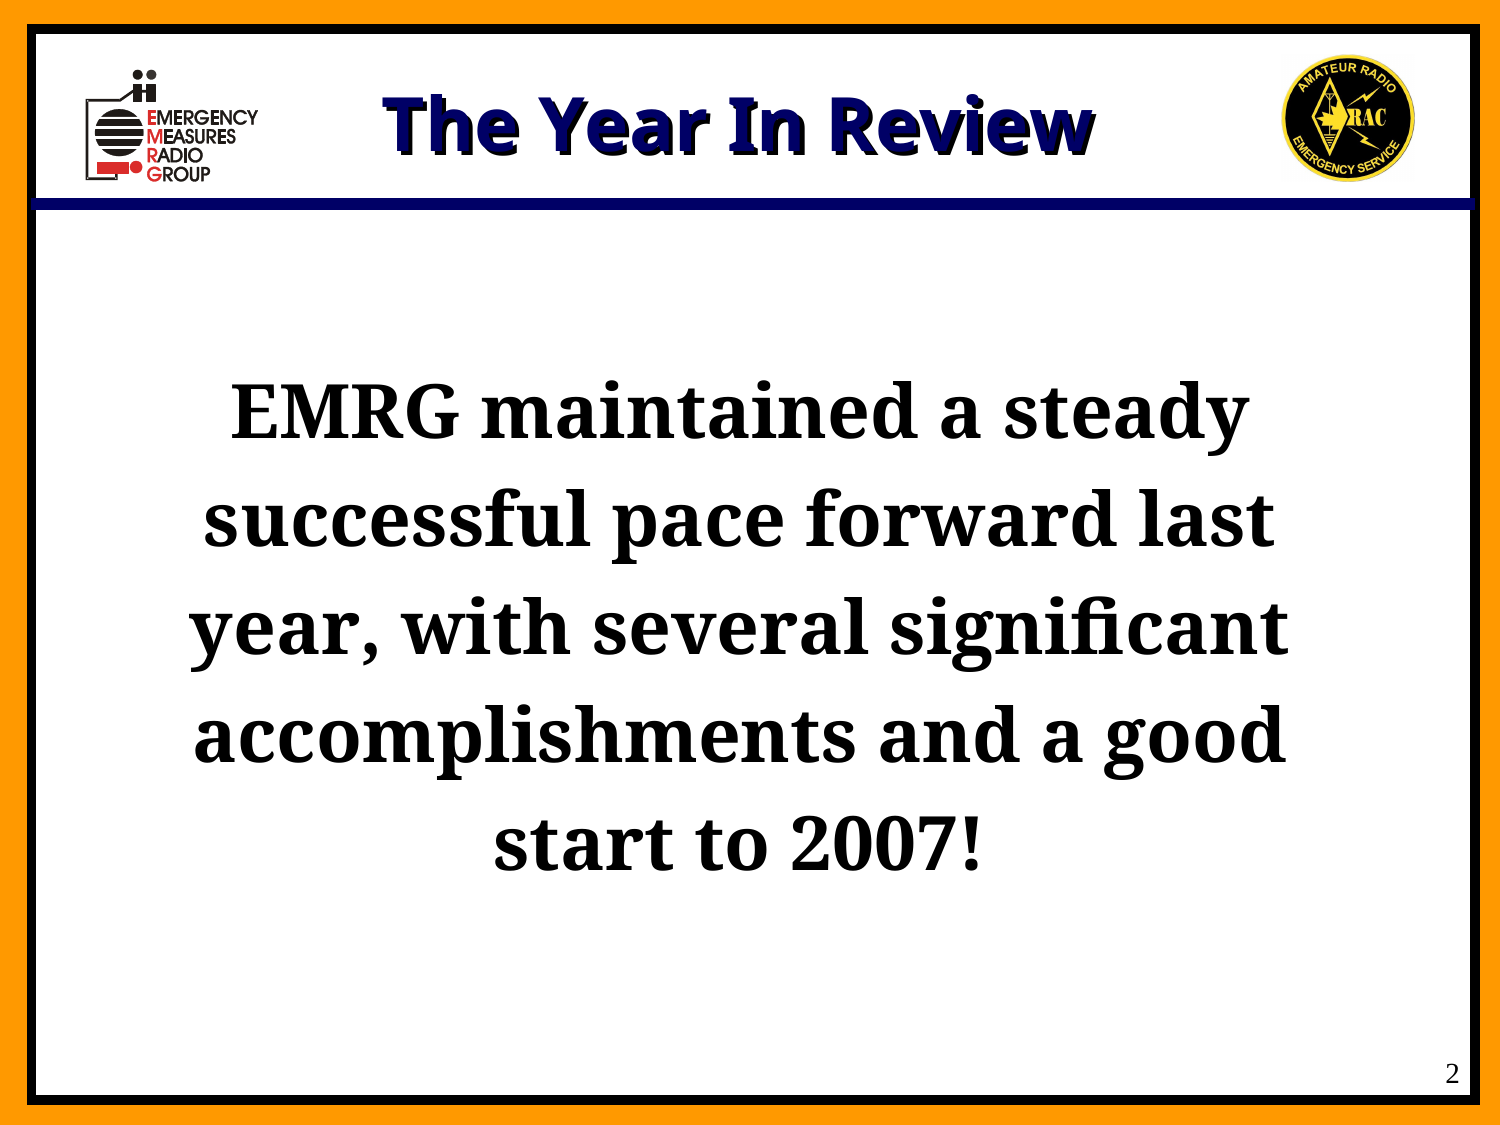

The Year In Review
EMRG maintained a steady successful pace forward last year, with several significant accomplishments and a good start to 2007!
2